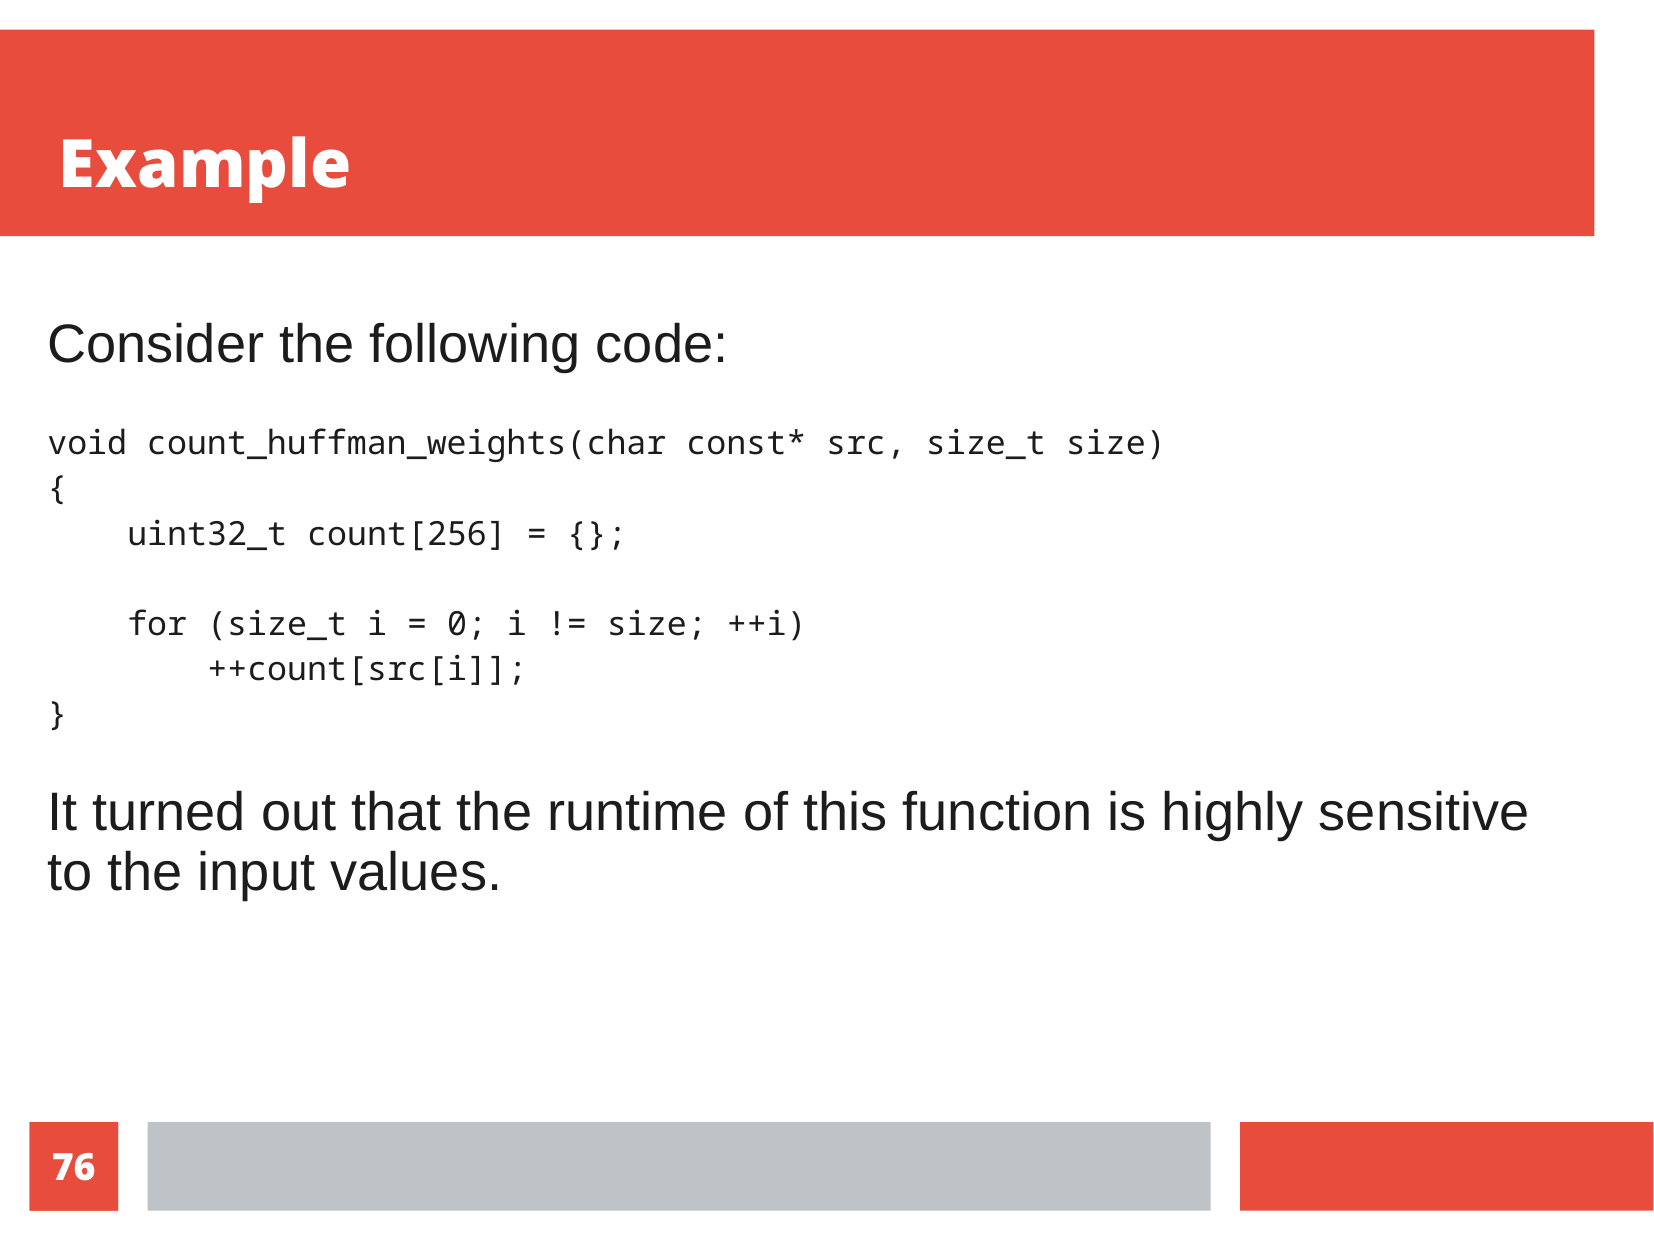

# Example
Consider the following code:
void count_huffman_weights(char const* src, size_t size)
{
 uint32_t count[256] = {};
 for (size_t i = 0; i != size; ++i)
 ++count[src[i]];
}
It turned out that the runtime of this function is highly sensitive to the input values.
76